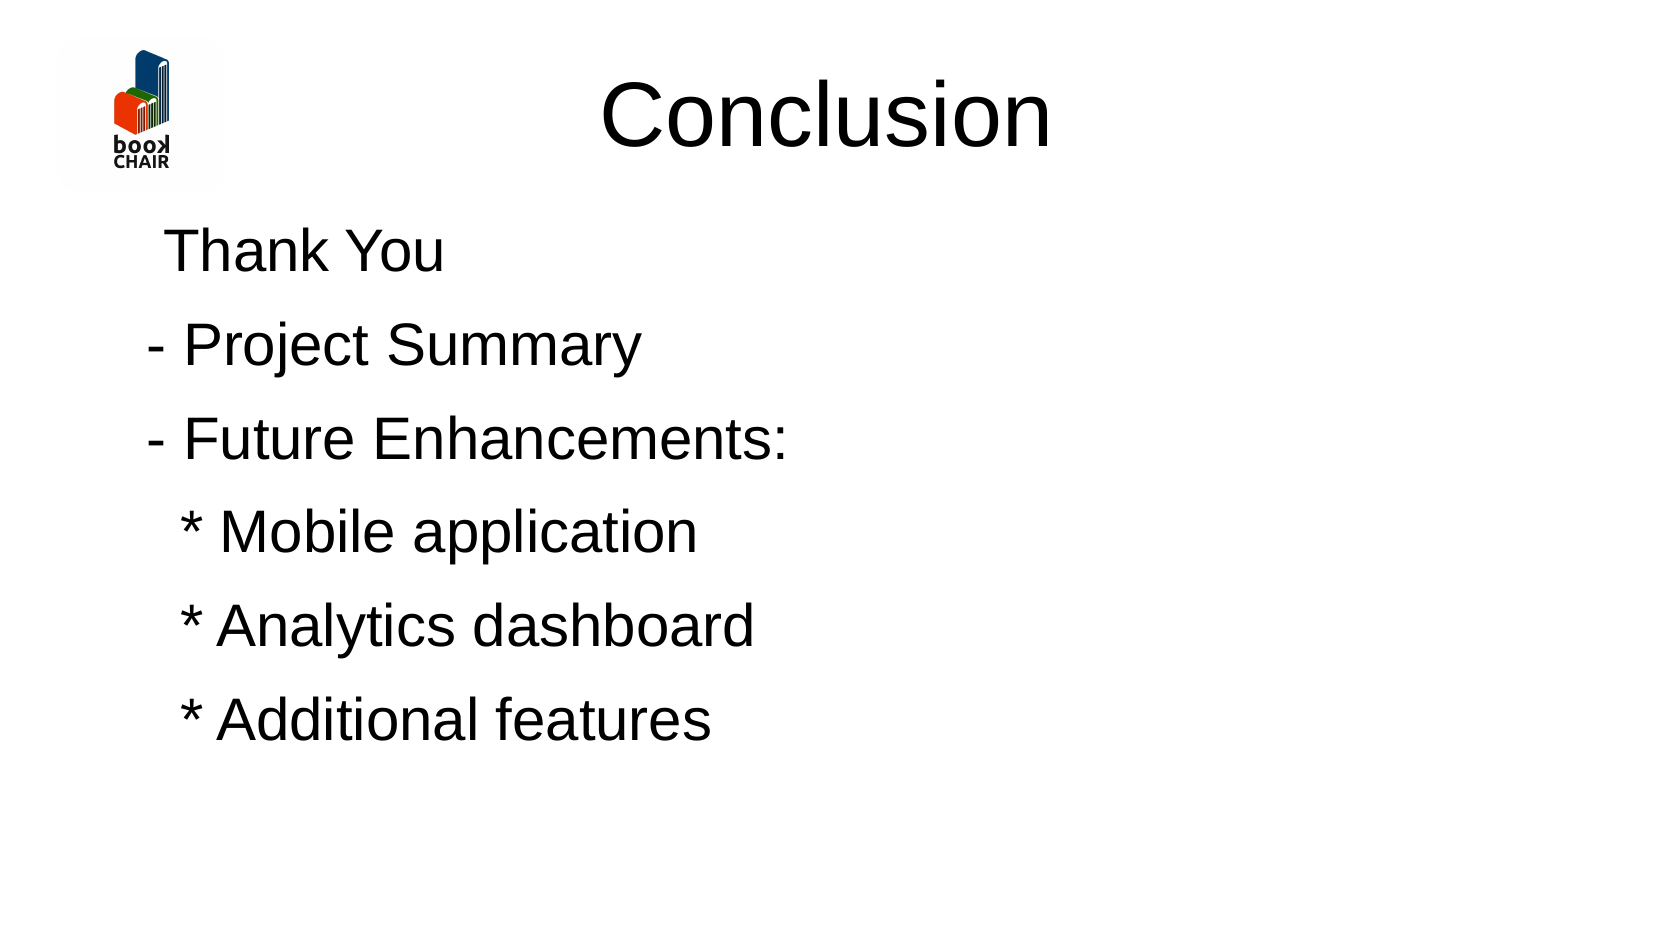

# Conclusion
 Thank You
- Project Summary
- Future Enhancements:
 * Mobile application
 * Analytics dashboard
 * Additional features